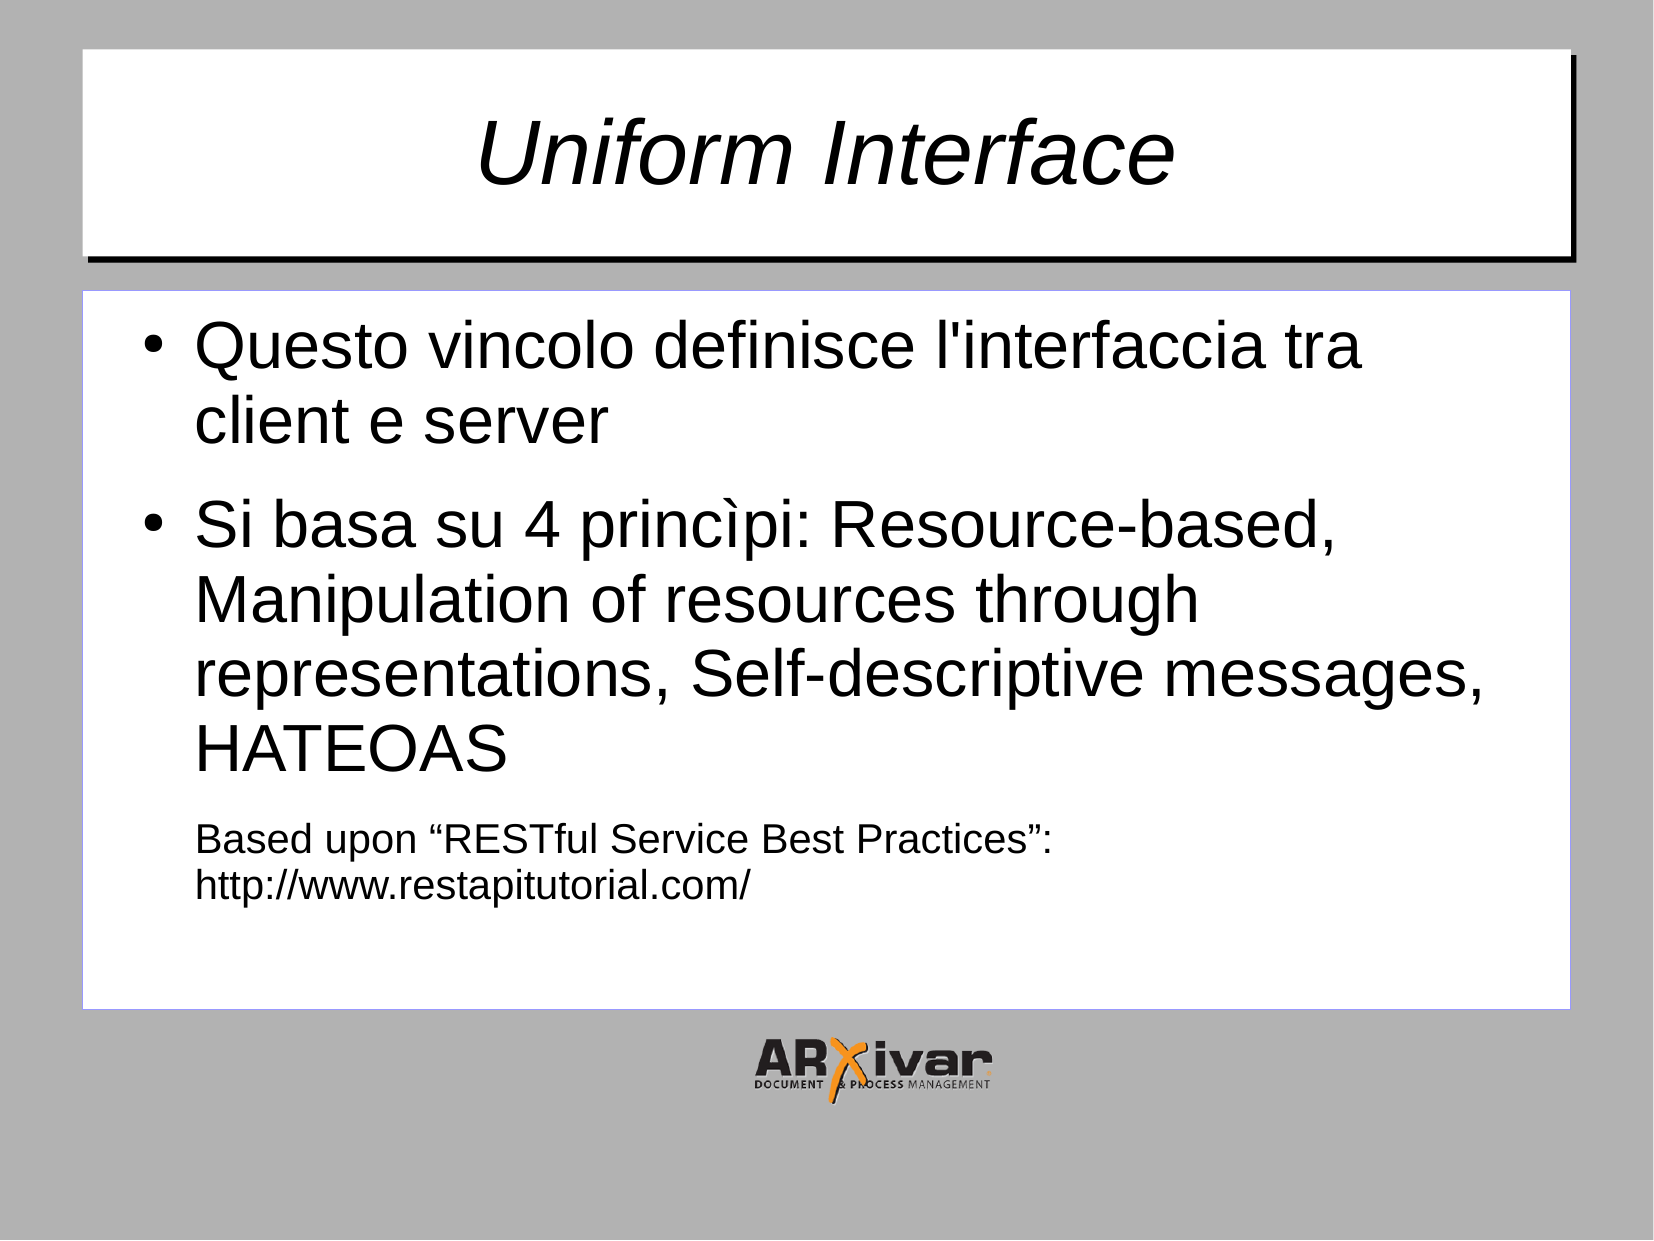

# Uniform Interface
Questo vincolo definisce l'interfaccia tra client e server
Si basa su 4 princìpi: Resource-based, Manipulation of resources through representations, Self-descriptive messages, HATEOAS
Based upon “RESTful Service Best Practices”: http://www.restapitutorial.com/